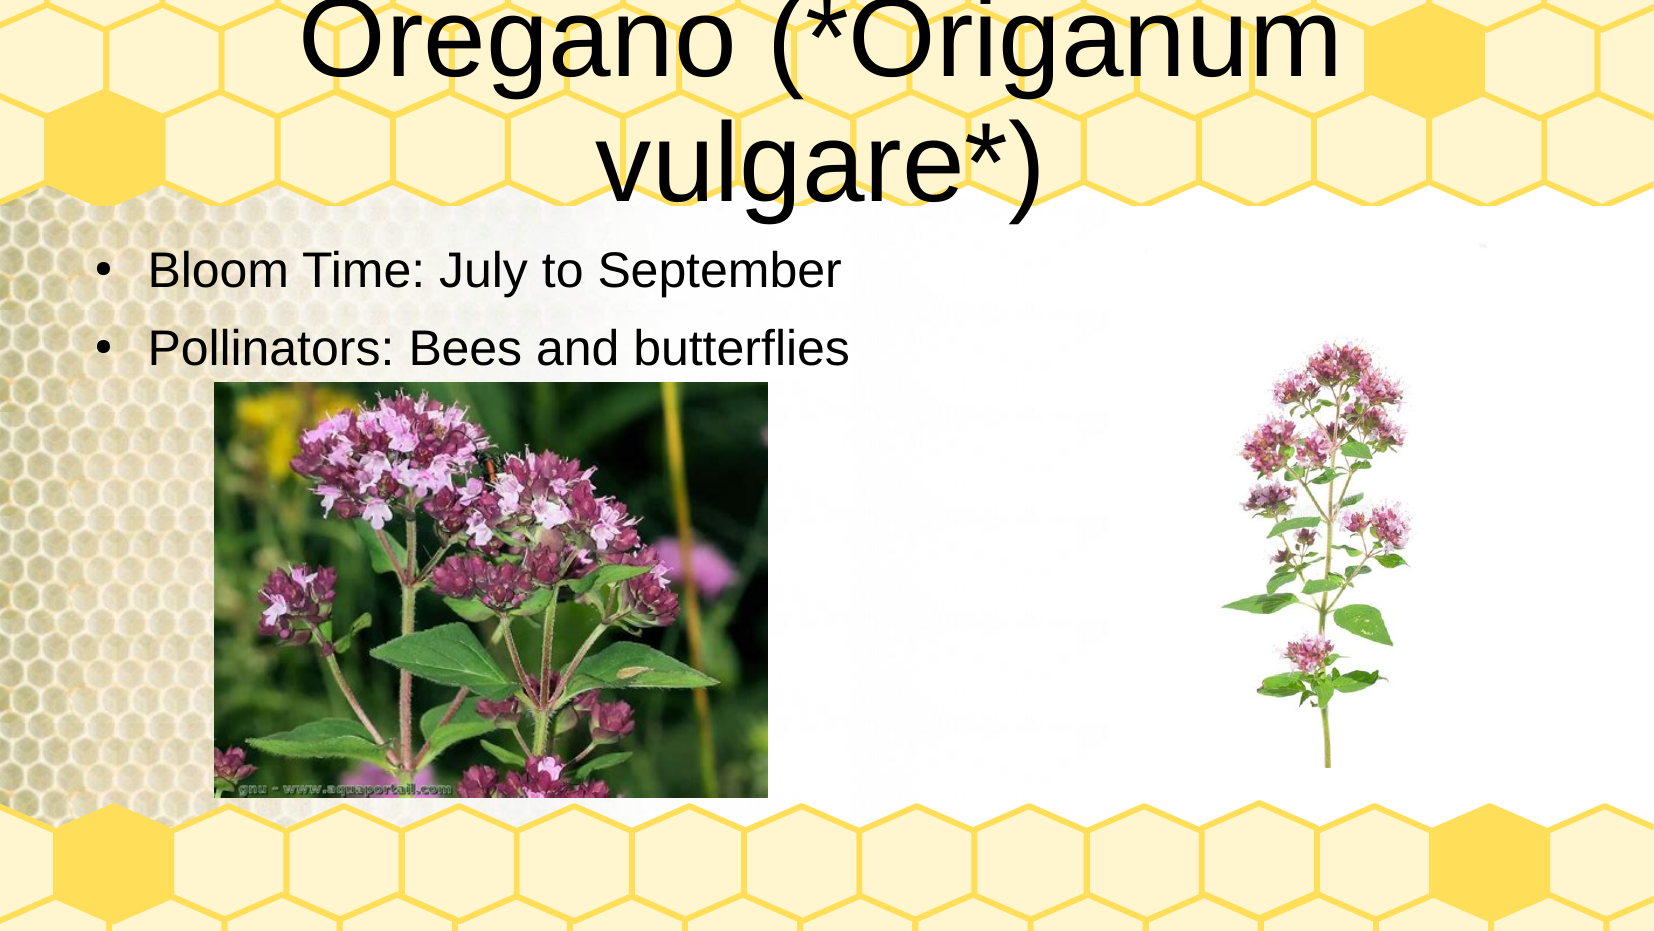

# Oregano (*Origanum vulgare*)
Bloom Time: July to September
Pollinators: Bees and butterflies